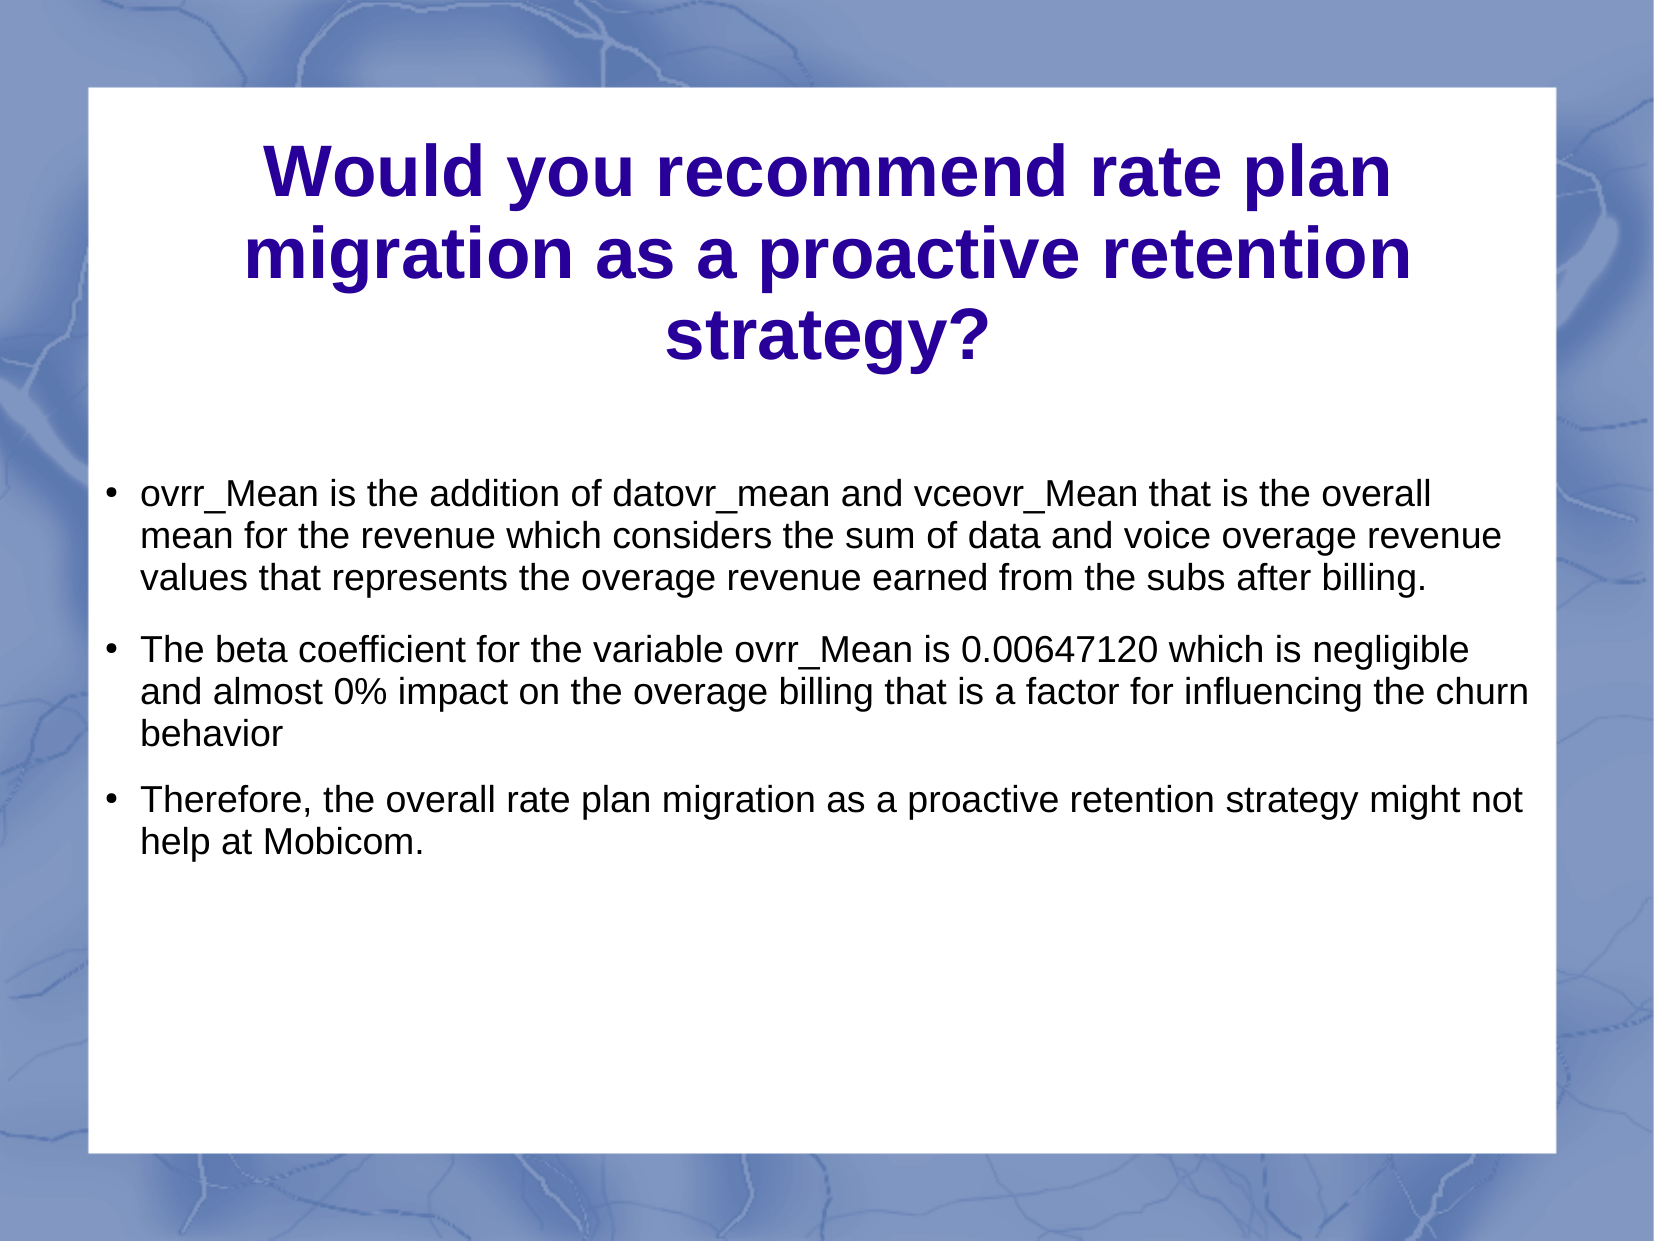

# Would you recommend rate plan migration as a proactive retention strategy?
ovrr_Mean is the addition of datovr_mean and vceovr_Mean that is the overall mean for the revenue which considers the sum of data and voice overage revenue values that represents the overage revenue earned from the subs after billing.
The beta coefficient for the variable ovrr_Mean is 0.00647120 which is negligible and almost 0% impact on the overage billing that is a factor for influencing the churn behavior
Therefore, the overall rate plan migration as a proactive retention strategy might not help at Mobicom.